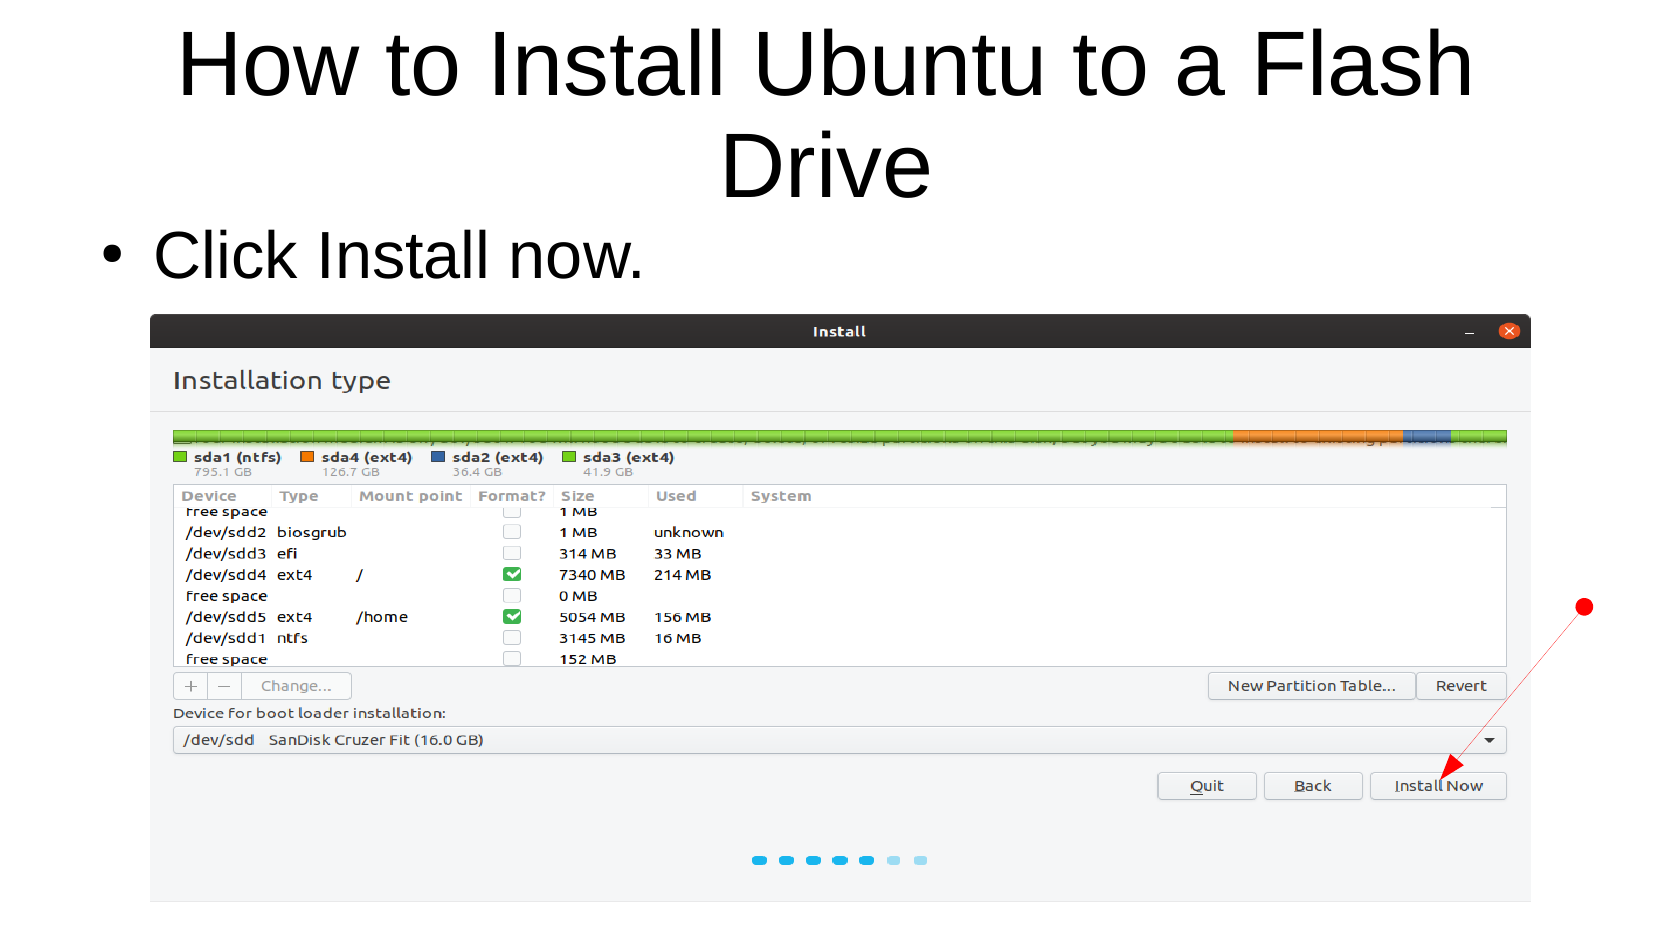

# How to Install Ubuntu to a Flash Drive
Click Install now.